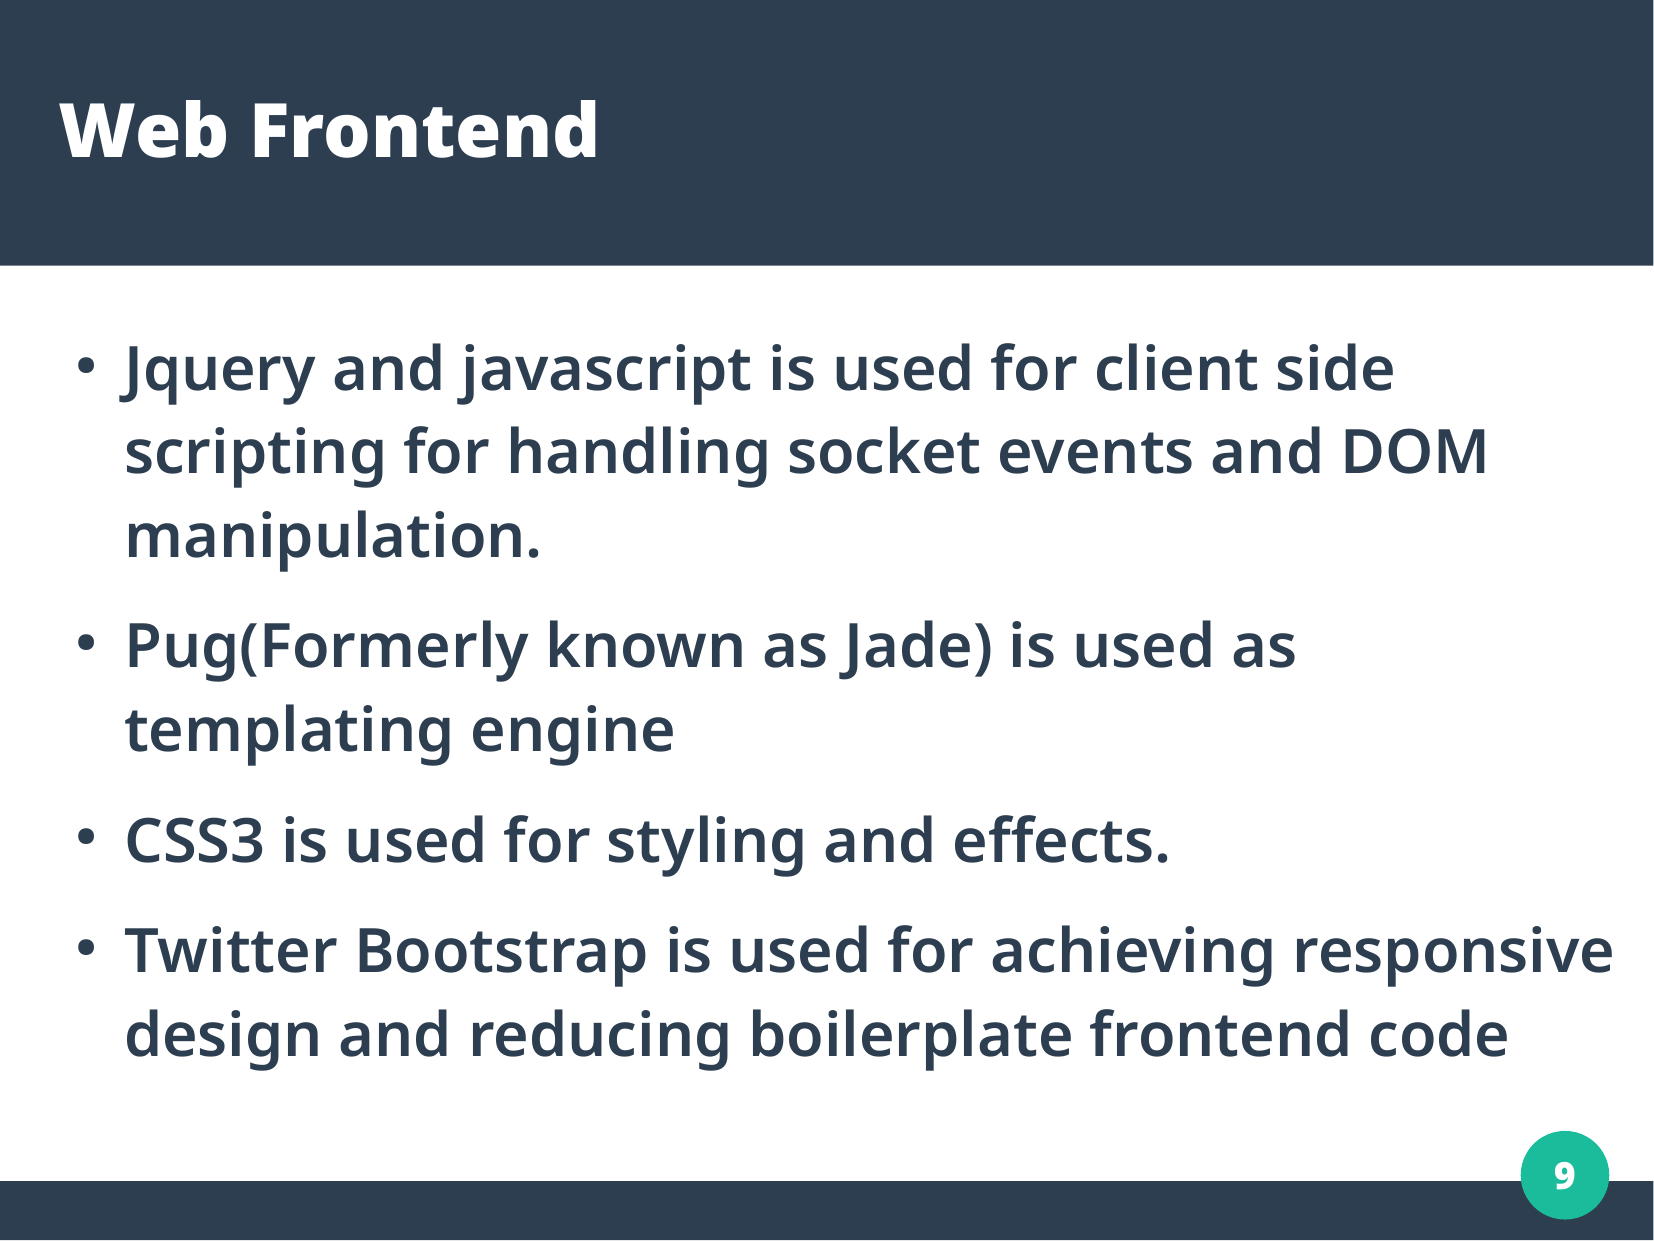

# Web Frontend
Jquery and javascript is used for client side scripting for handling socket events and DOM manipulation.
Pug(Formerly known as Jade) is used as templating engine
CSS3 is used for styling and effects.
Twitter Bootstrap is used for achieving responsive design and reducing boilerplate frontend code
9